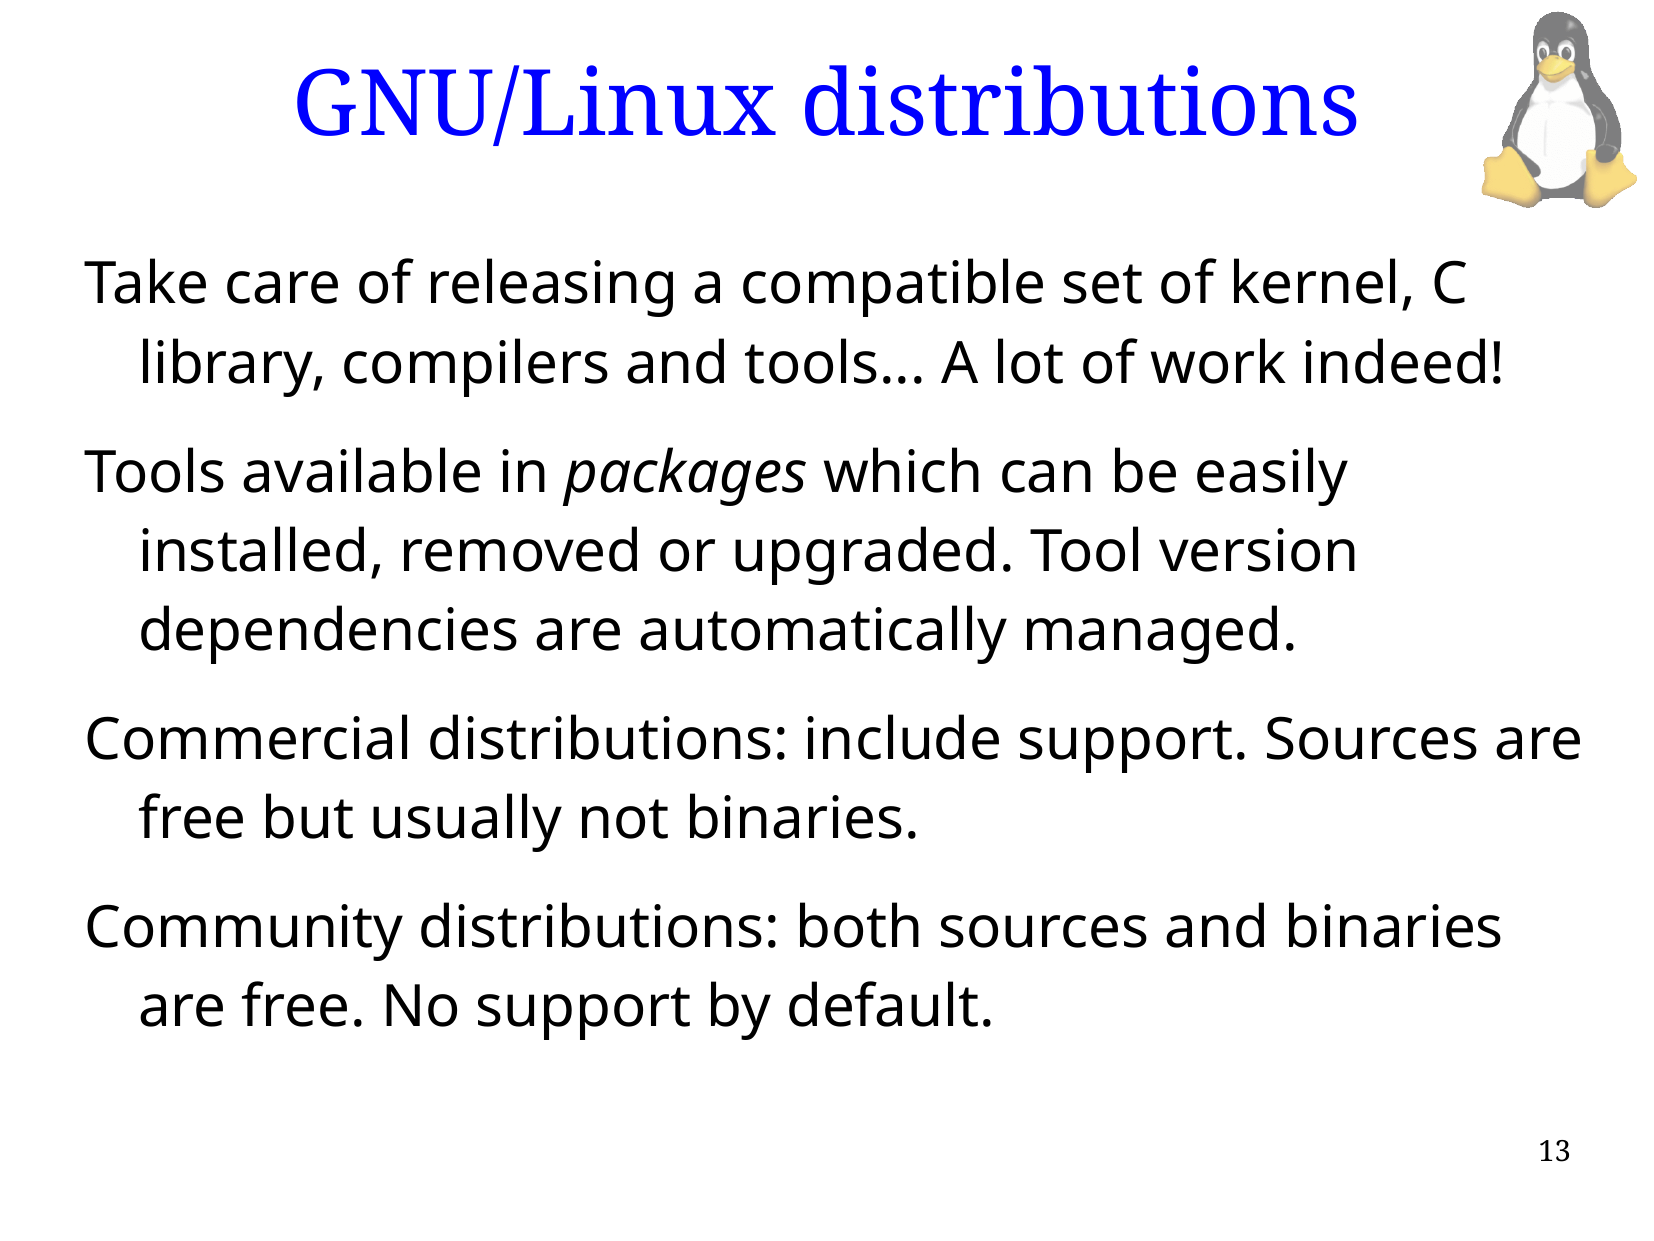

# GNU/Linux distributions
Take care of releasing a compatible set of kernel, C library, compilers and tools... A lot of work indeed!
Tools available in packages which can be easily installed, removed or upgraded. Tool version dependencies are automatically managed.
Commercial distributions: include support. Sources are free but usually not binaries.
Community distributions: both sources and binaries are free. No support by default.
13